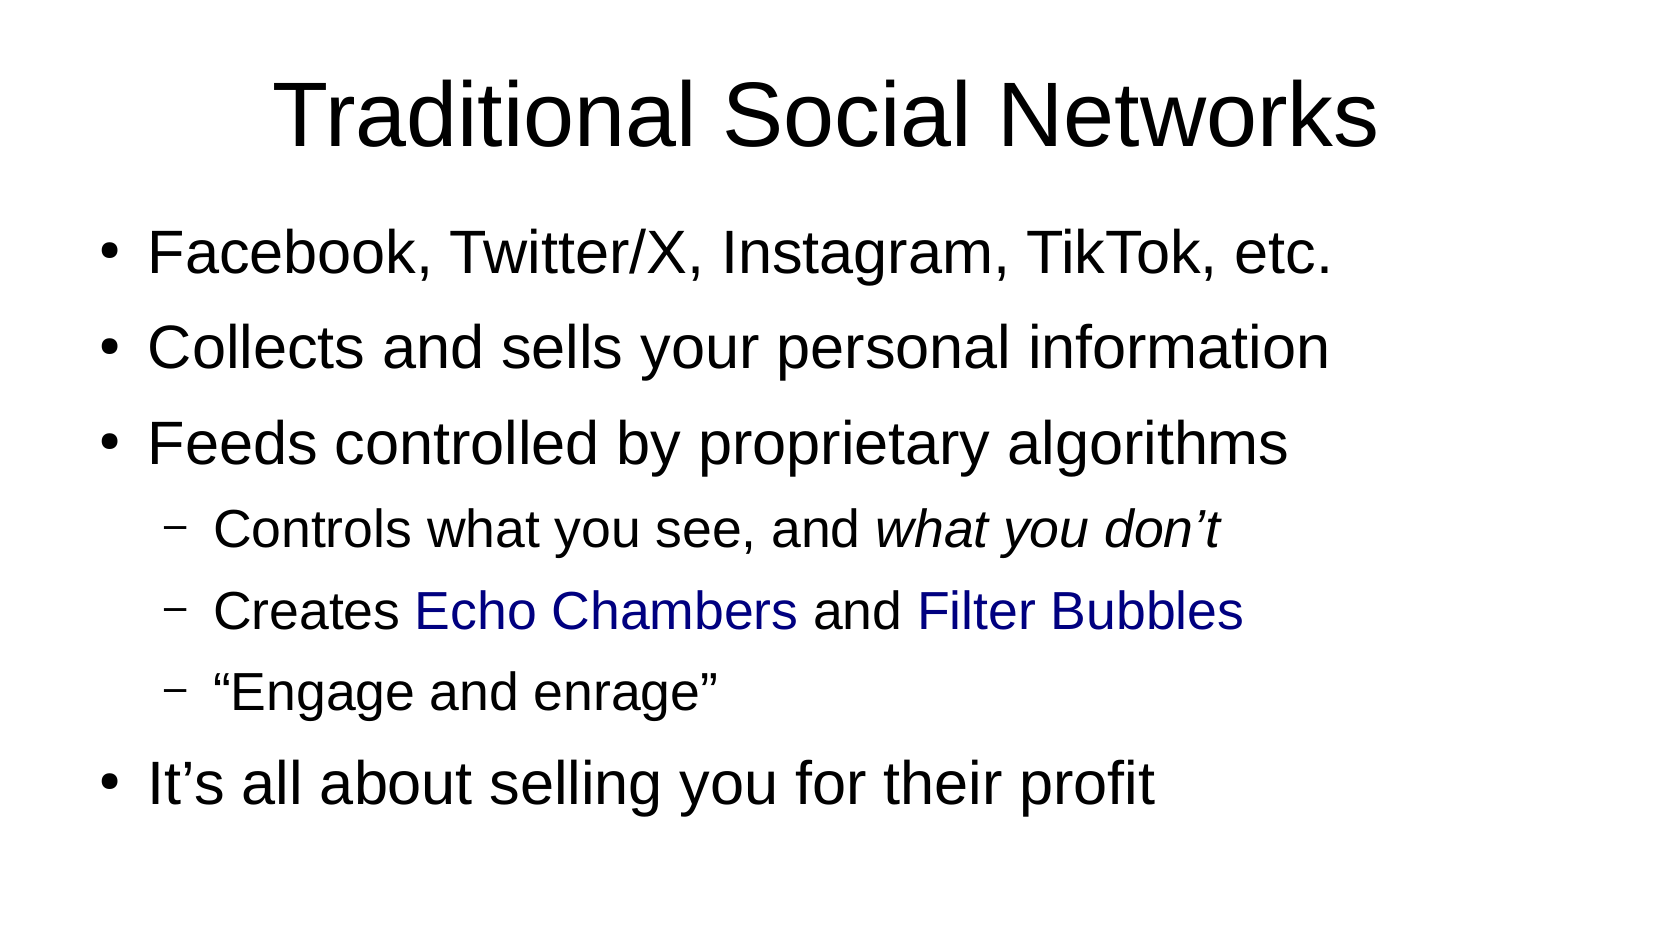

# Traditional Social Networks
Facebook, Twitter/X, Instagram, TikTok, etc.
Collects and sells your personal information
Feeds controlled by proprietary algorithms
Controls what you see, and what you don’t
Creates Echo Chambers and Filter Bubbles
“Engage and enrage”
It’s all about selling you for their profit